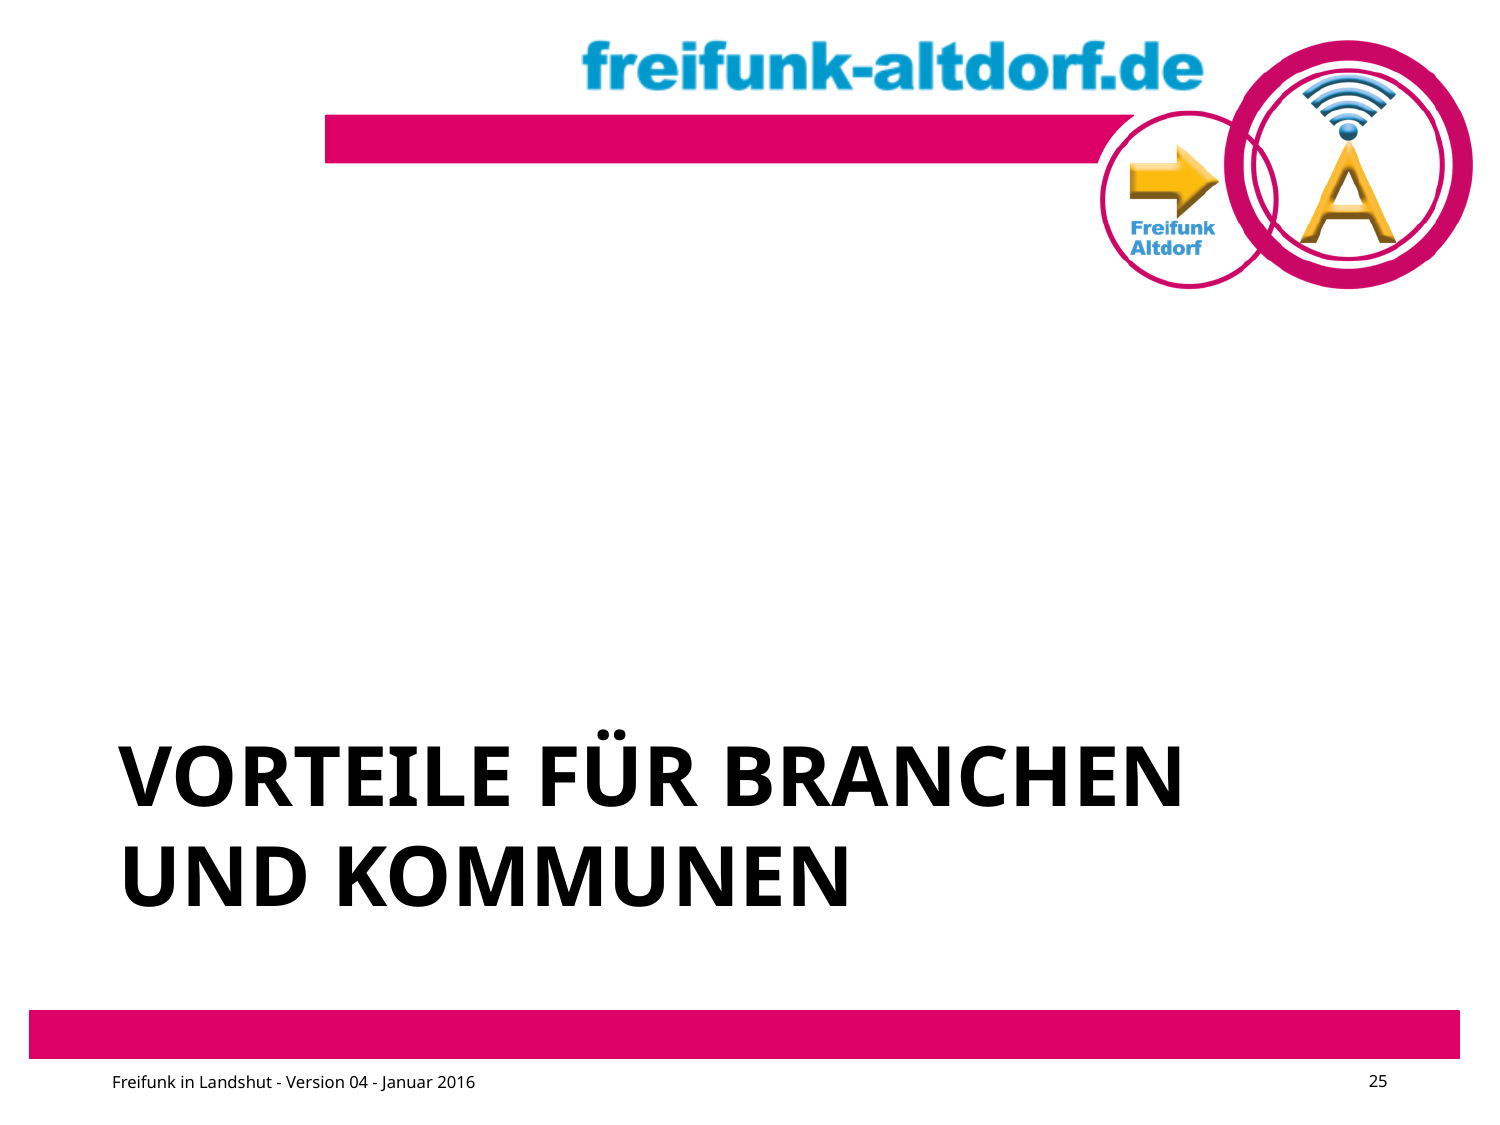

# Vorteile für Branchen und Kommunen
Freifunk in Landshut - Version 04 - Januar 2016